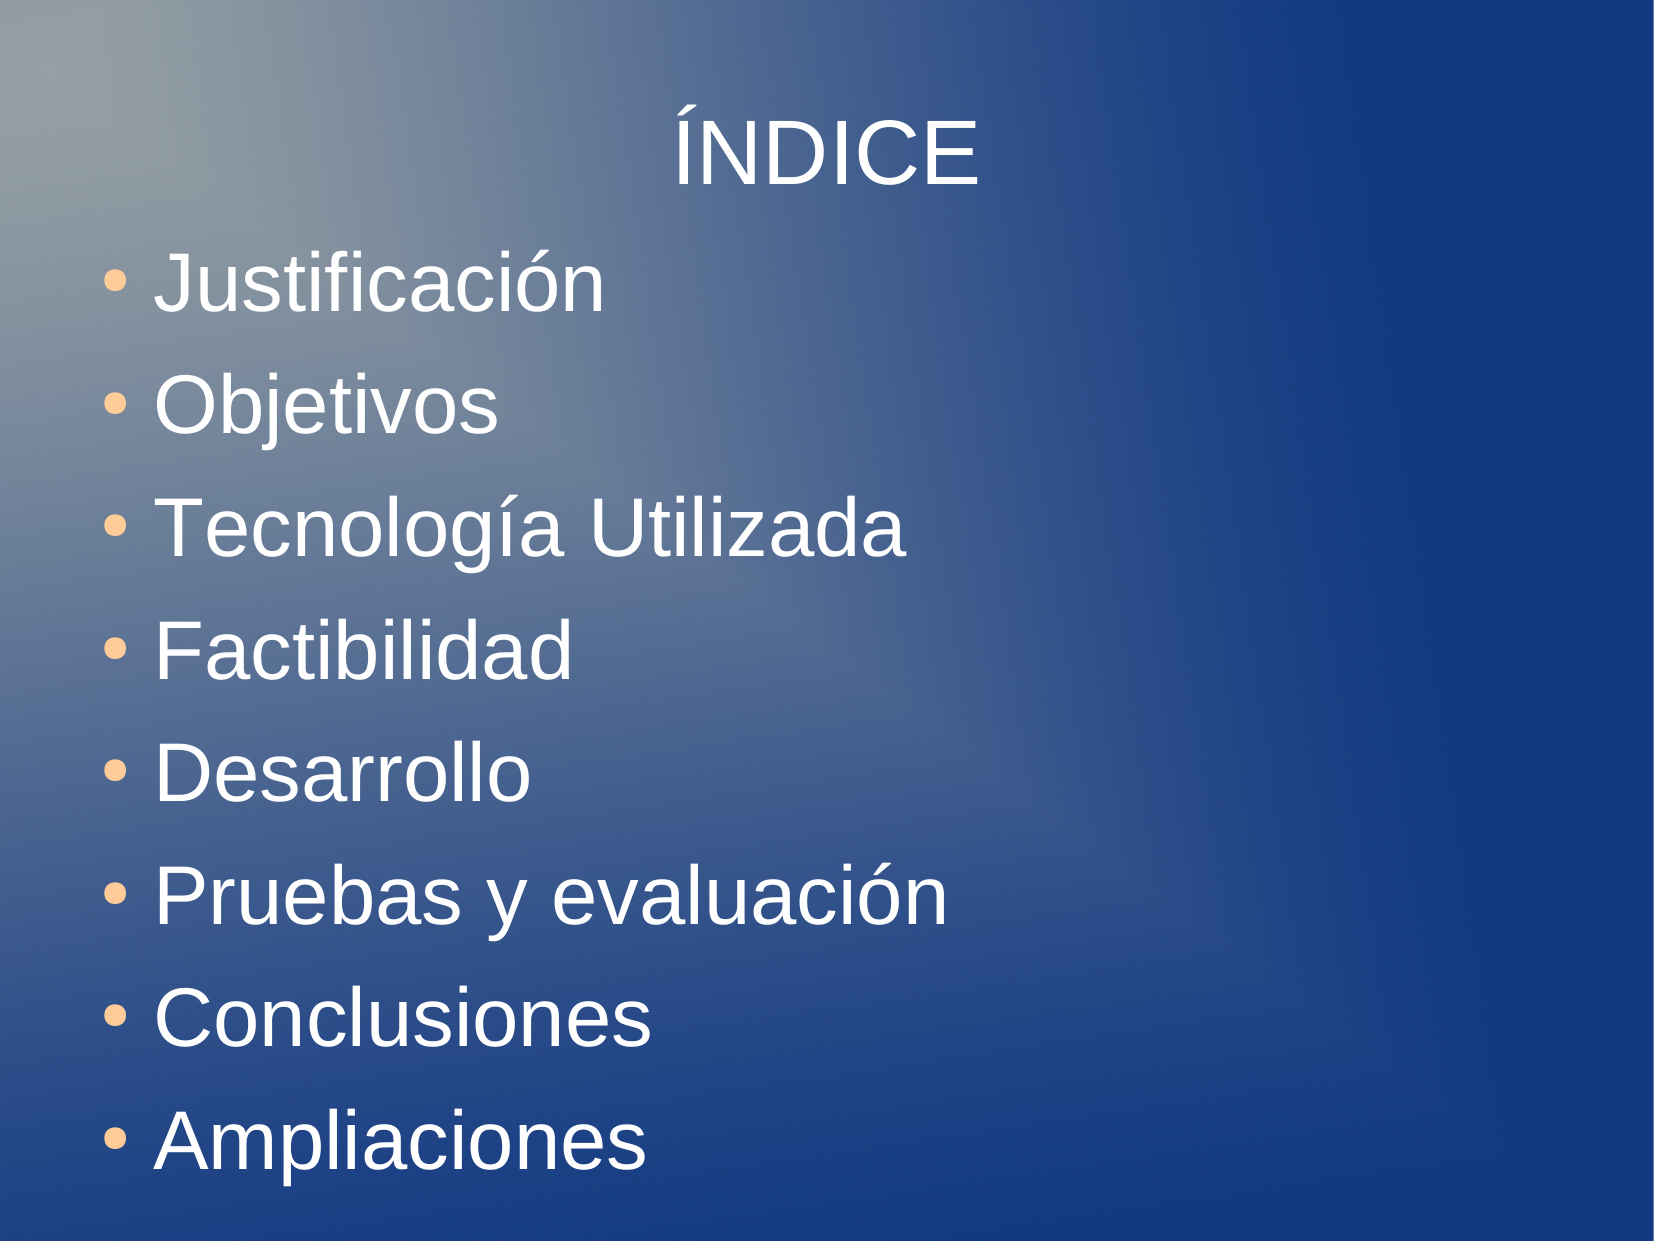

# ÍNDICE
Justificación
Objetivos
Tecnología Utilizada
Factibilidad
Desarrollo
Pruebas y evaluación
Conclusiones
Ampliaciones